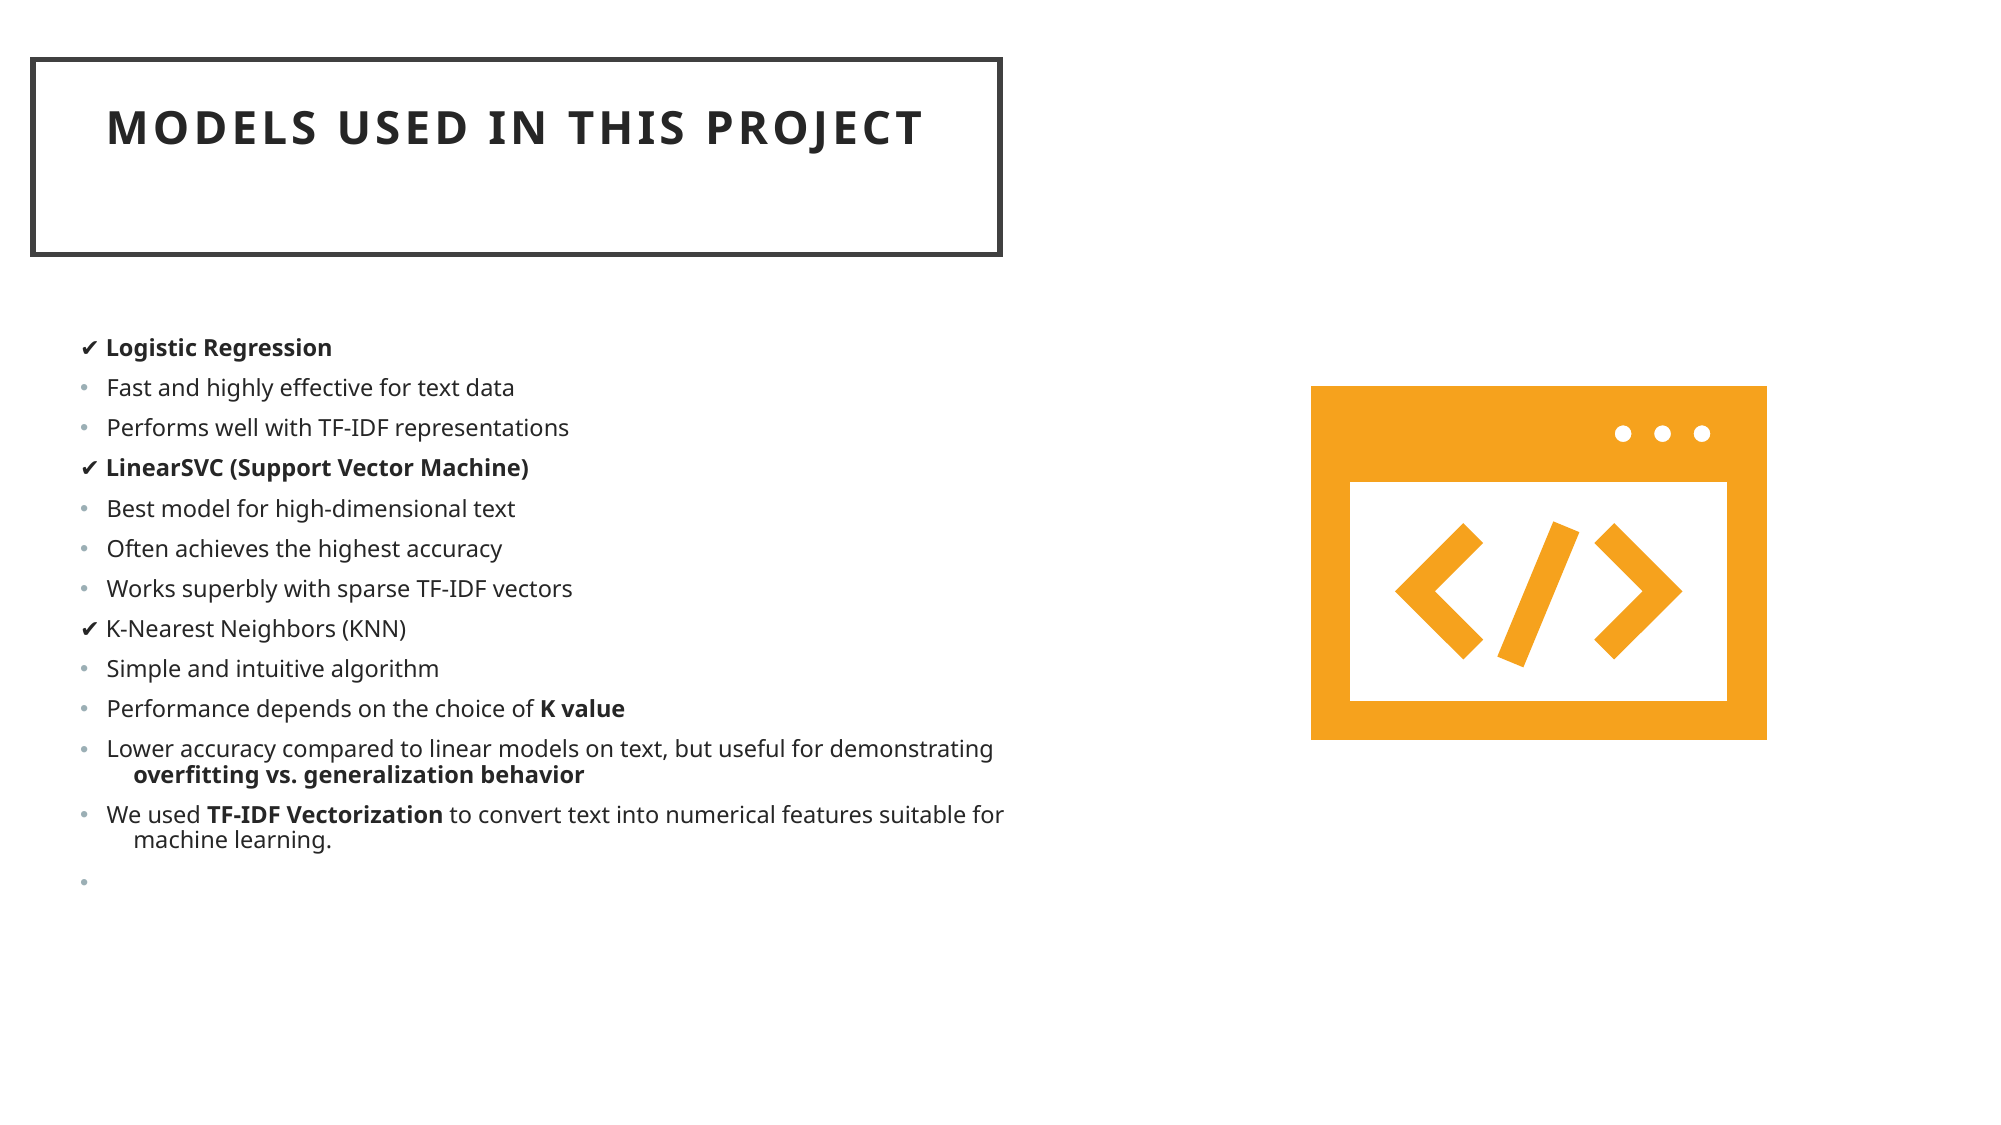

# Models Used in This Project
✔ Logistic Regression
Fast and highly effective for text data
Performs well with TF-IDF representations
✔ LinearSVC (Support Vector Machine)
Best model for high-dimensional text
Often achieves the highest accuracy
Works superbly with sparse TF-IDF vectors
✔ K-Nearest Neighbors (KNN)
Simple and intuitive algorithm
Performance depends on the choice of K value
Lower accuracy compared to linear models on text, but useful for demonstrating overfitting vs. generalization behavior
We used TF-IDF Vectorization to convert text into numerical features suitable for machine learning.